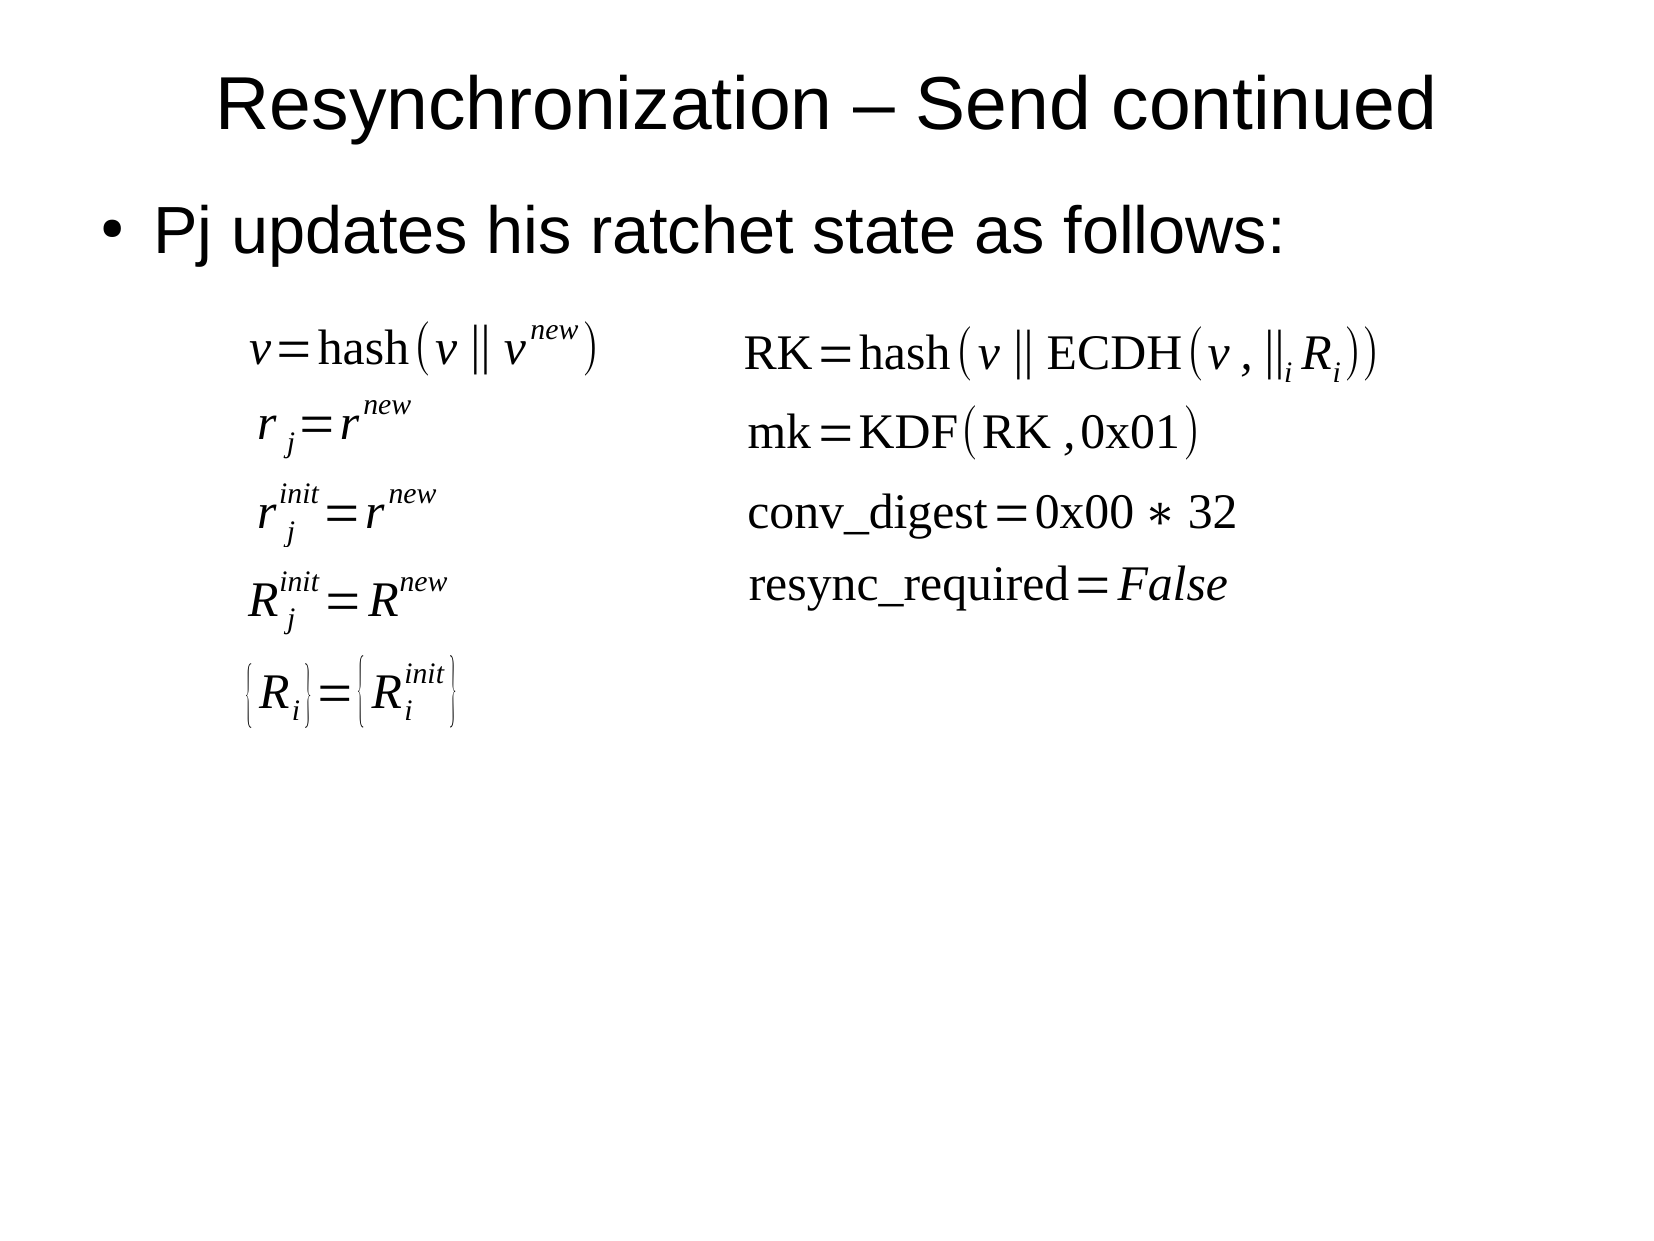

# Resynchronization – Send continued
Pj updates his ratchet state as follows: